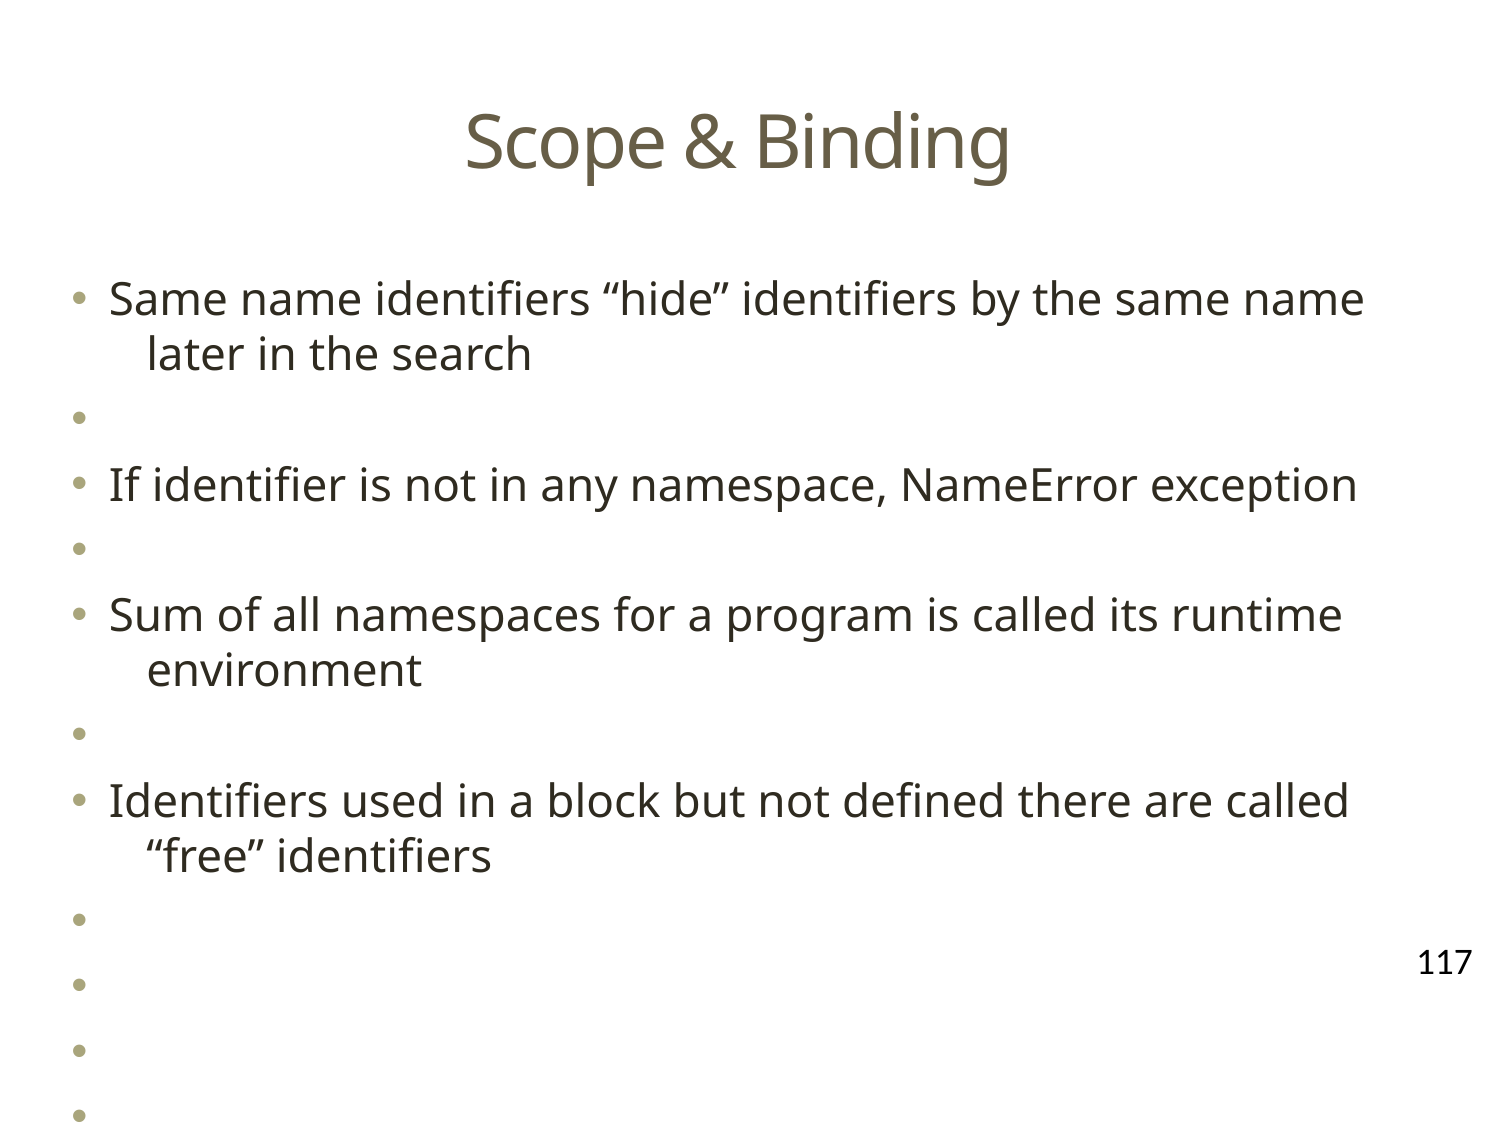

# Scope & Binding
Same name identifiers “hide” identifiers by the same name later in the search
If identifier is not in any namespace, NameError exception
Sum of all namespaces for a program is called its runtime environment
Identifiers used in a block but not defined there are called “free” identifiers
117